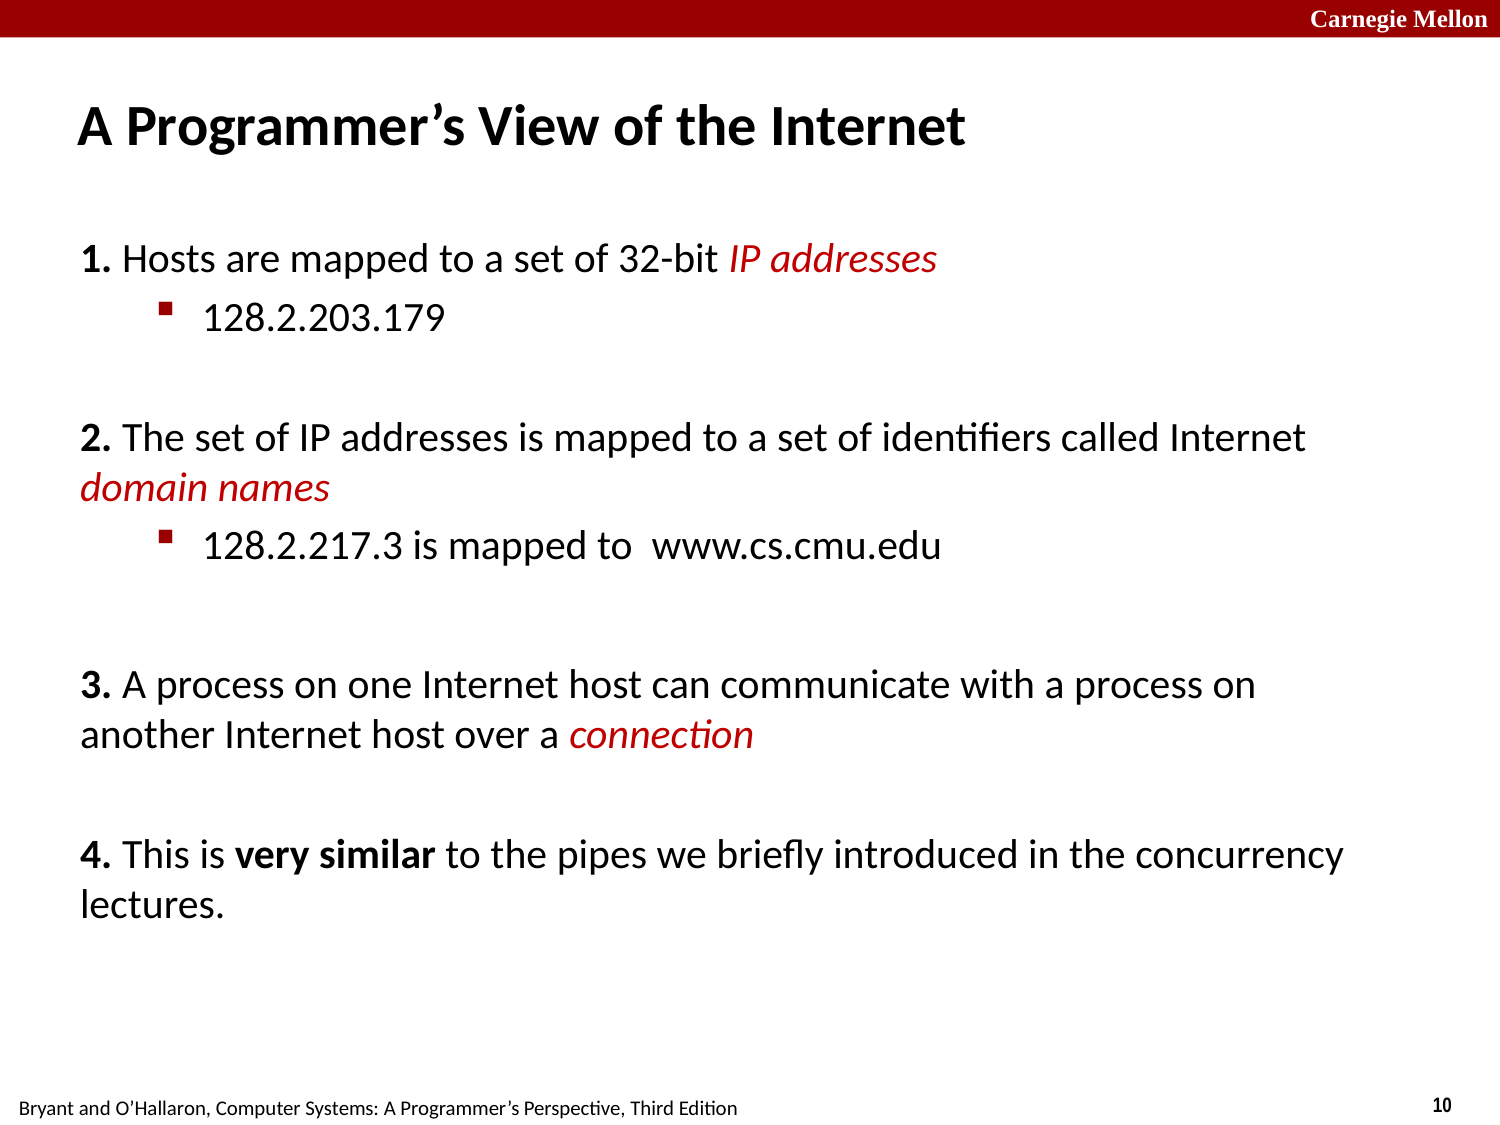

# A Programmer’s View of the Internet
1. Hosts are mapped to a set of 32-bit IP addresses
128.2.203.179
2. The set of IP addresses is mapped to a set of identifiers called Internet domain names
128.2.217.3 is mapped to www.cs.cmu.edu
3. A process on one Internet host can communicate with a process on another Internet host over a connection
4. This is very similar to the pipes we briefly introduced in the concurrency lectures.